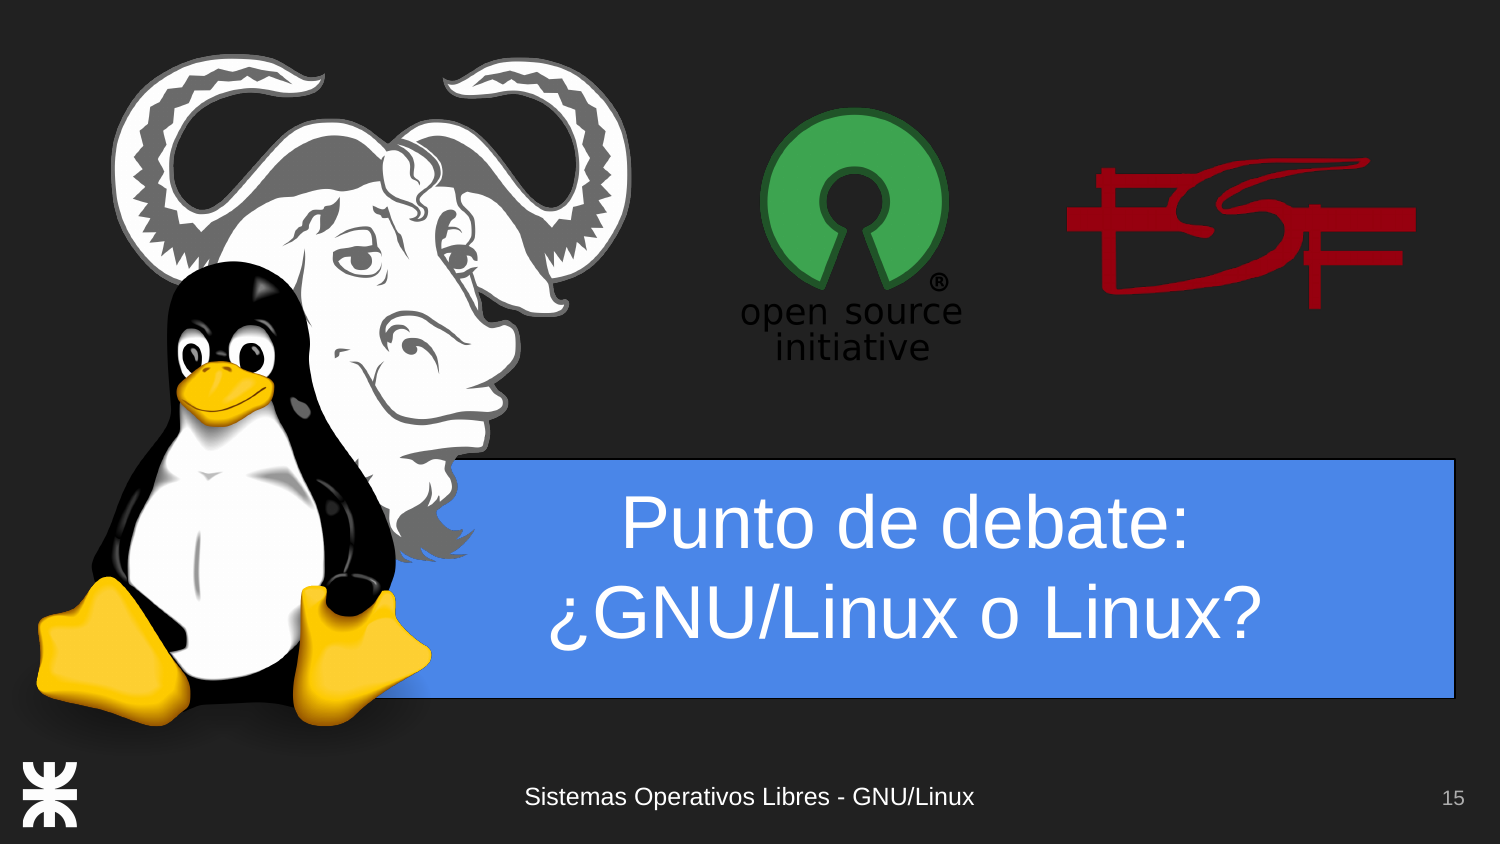

# Punto de debate: ¿GNU/Linux o Linux?
Sistemas Operativos Libres - GNU/Linux